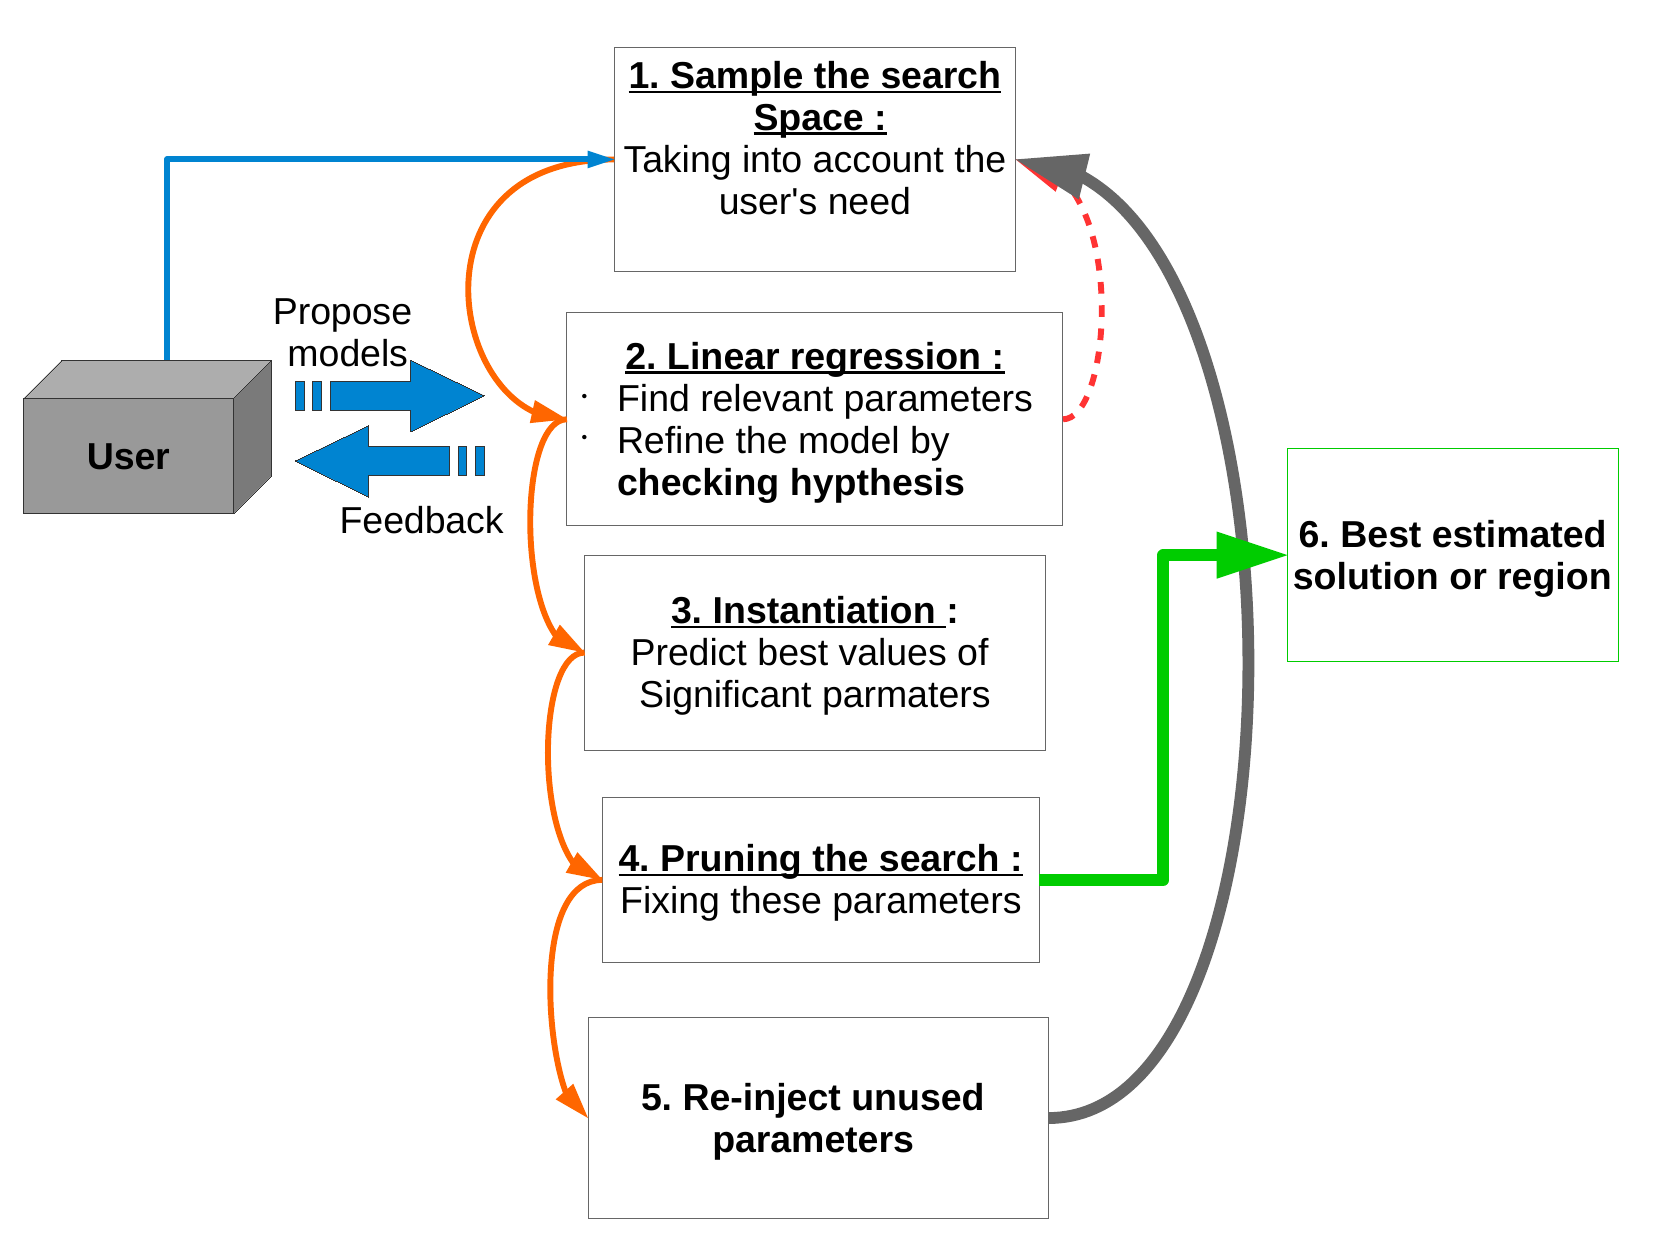

1. Sample the search
 Space :
 Taking into account the
user's need
Propose
 models
2. Linear regression :
Find relevant parameters
Refine the model by
checking hypthesis
User
6. Best estimated
solution or region
Feedback
3. Instantiation :
Predict best values of
Significant parmaters
4. Pruning the search :
Fixing these parameters
5. Re-inject unused
parameters